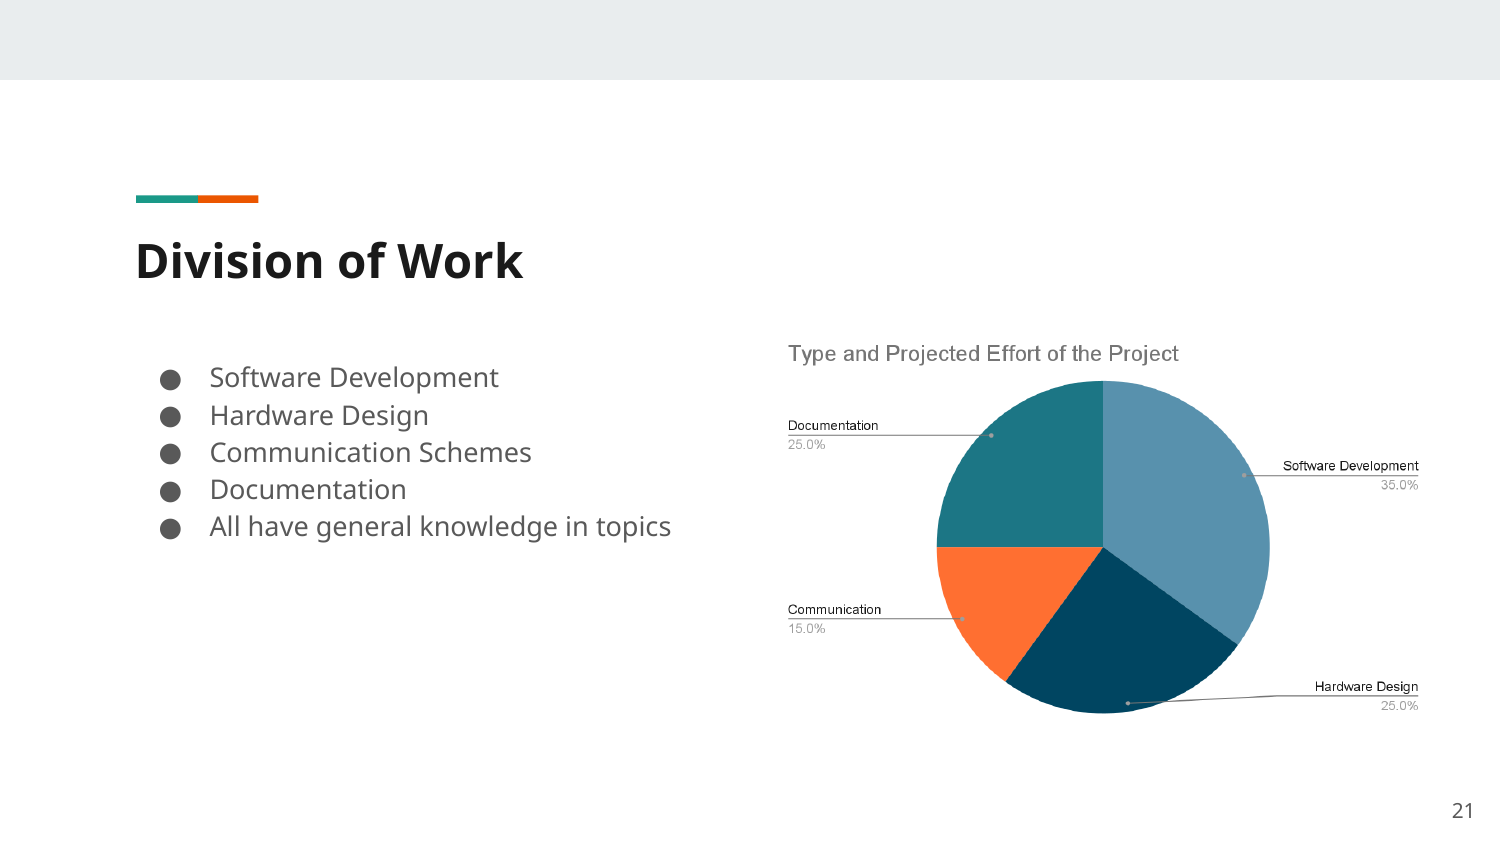

# Division of Work
Software Development
Hardware Design
Communication Schemes
Documentation
All have general knowledge in topics